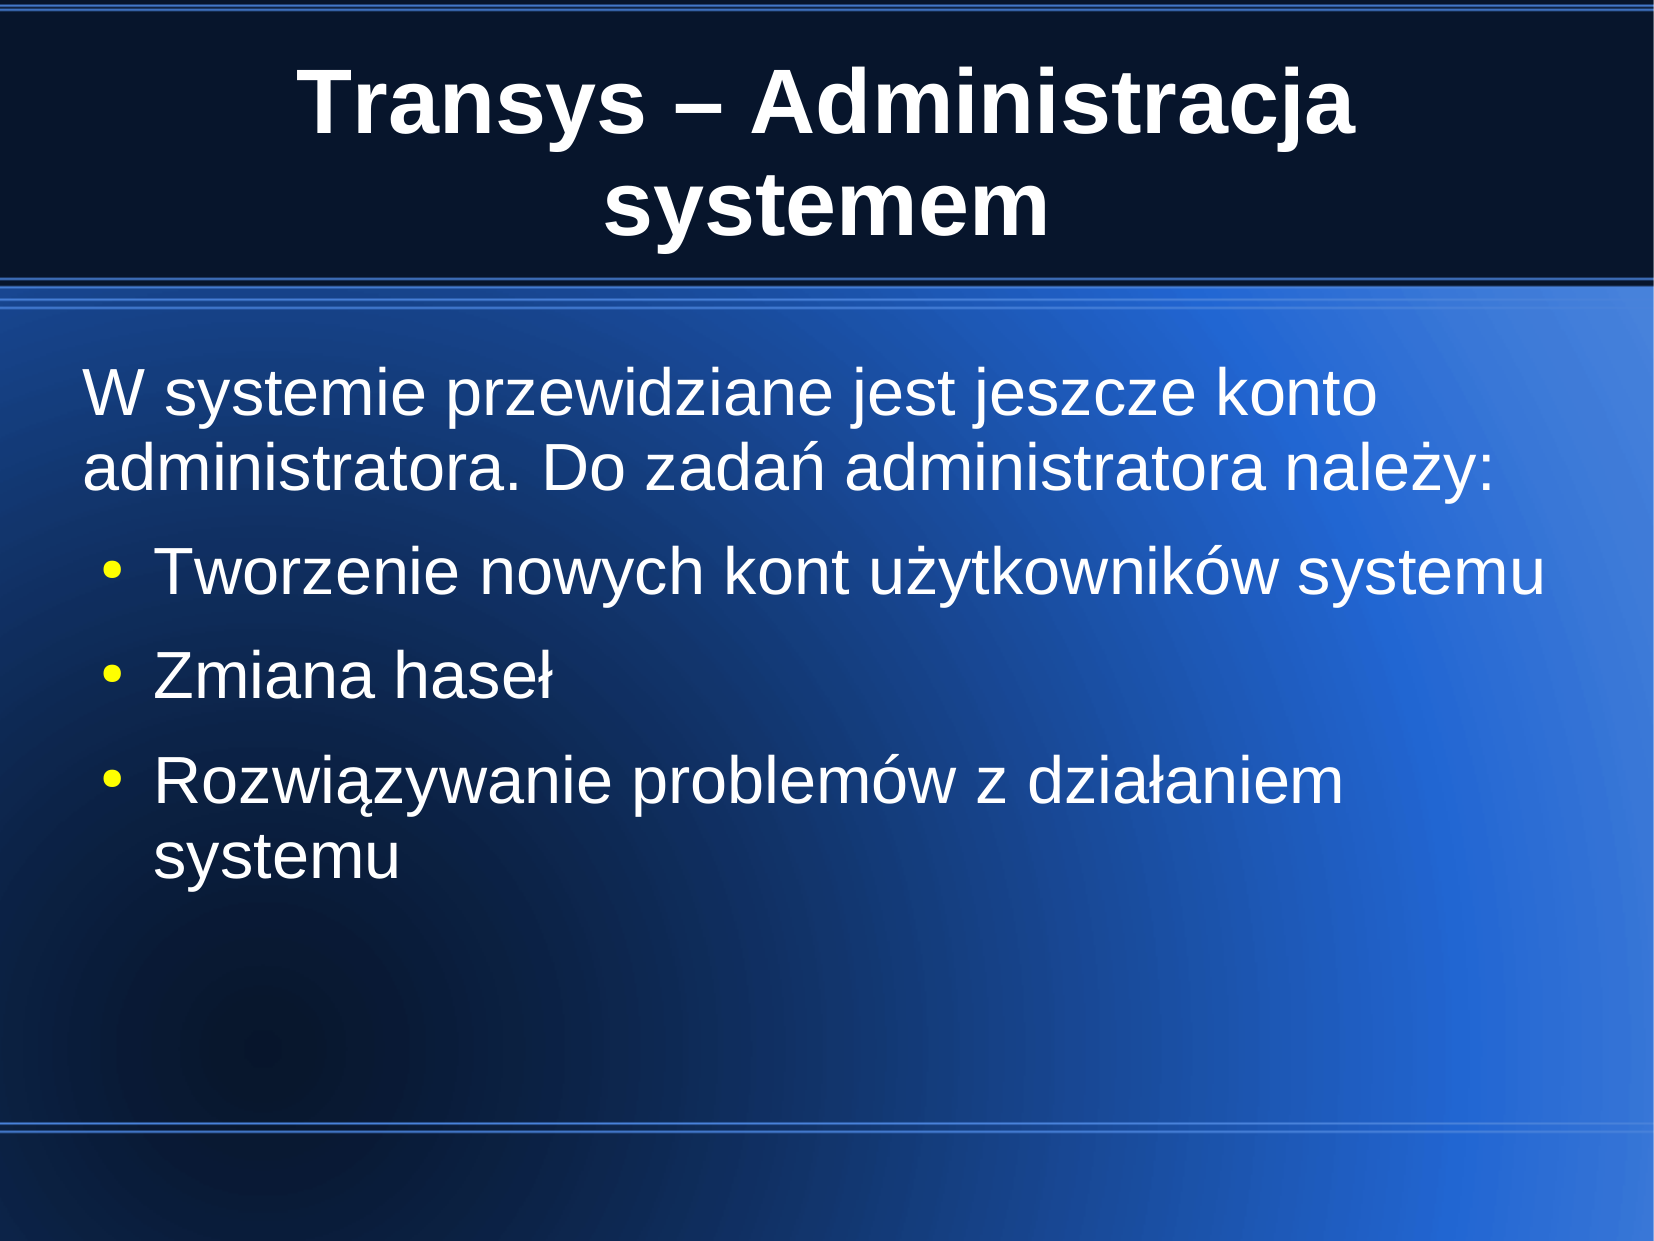

# Transys – Administracja systemem
W systemie przewidziane jest jeszcze konto administratora. Do zadań administratora należy:
Tworzenie nowych kont użytkowników systemu
Zmiana haseł
Rozwiązywanie problemów z działaniem systemu